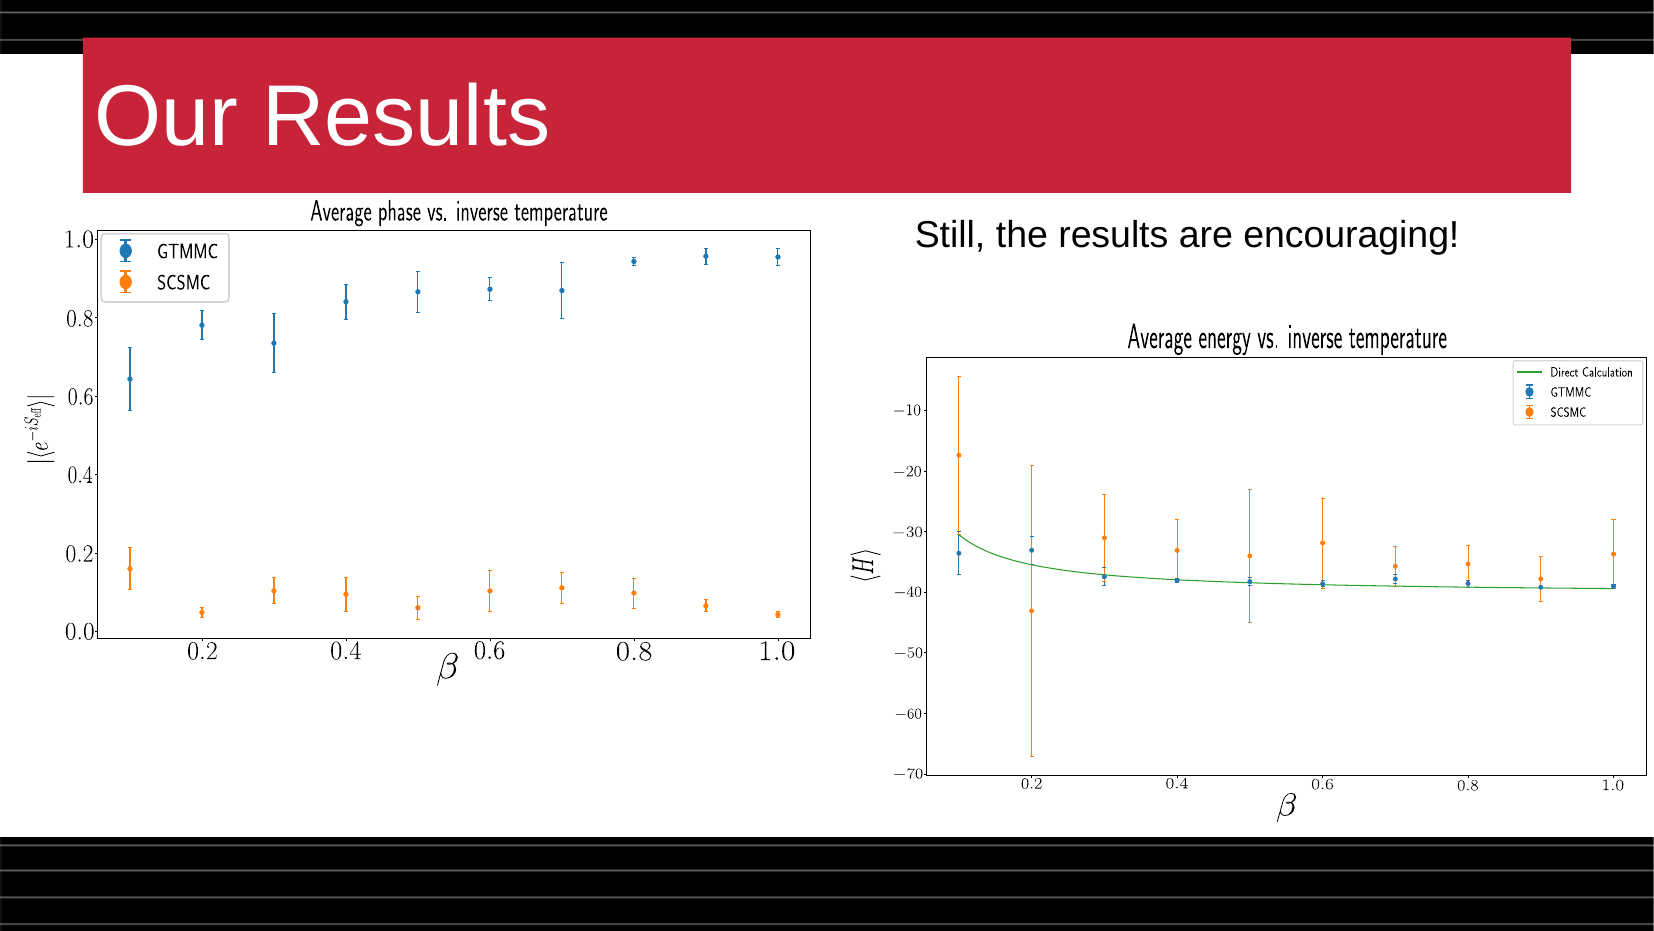

# Our Results
Still, the results are encouraging!